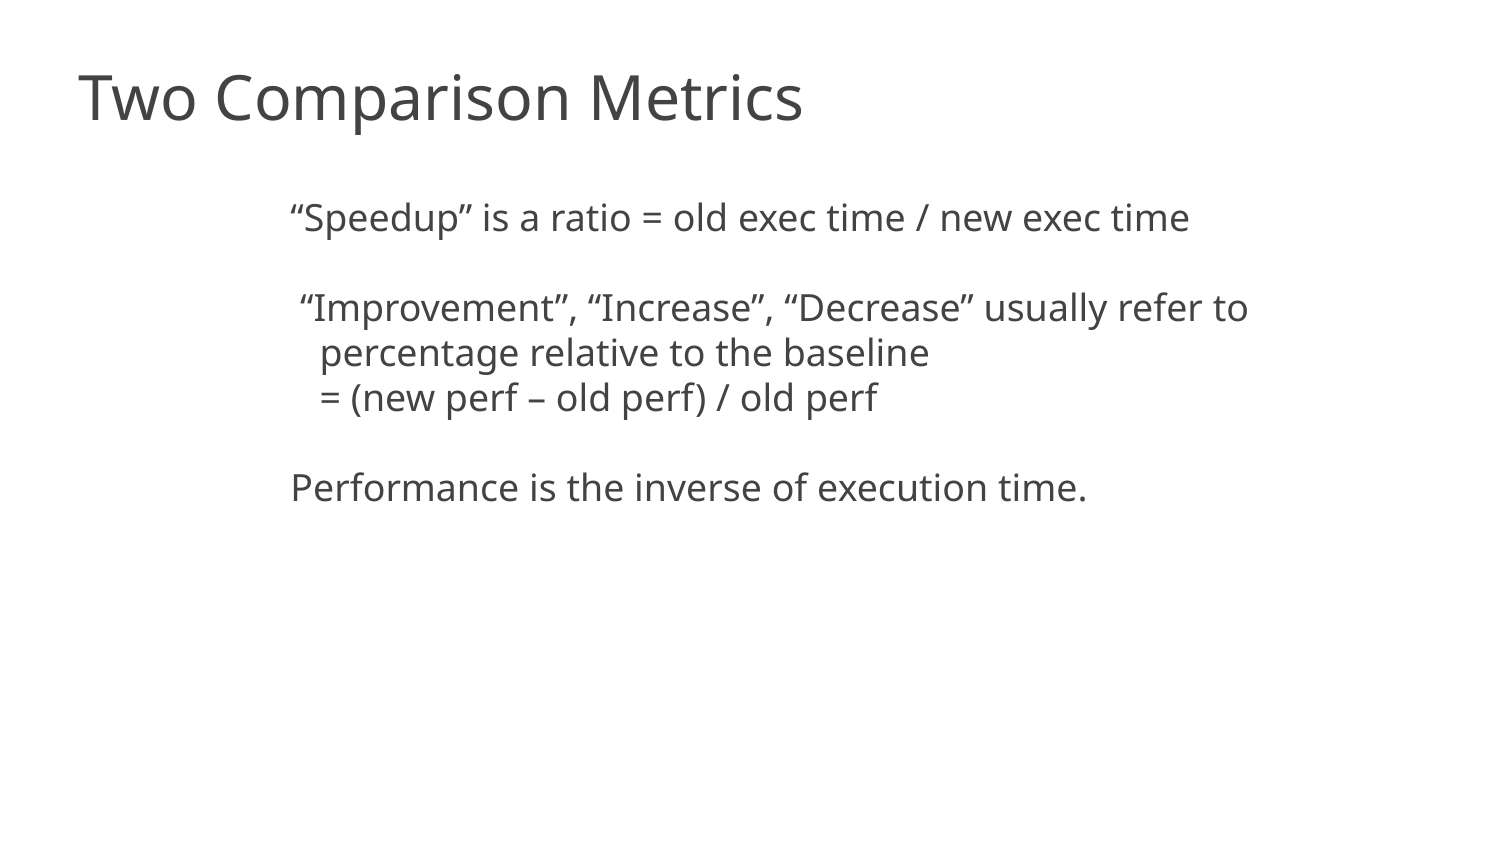

Two Comparison Metrics
“Speedup” is a ratio = old exec time / new exec time
 “Improvement”, “Increase”, “Decrease” usually refer to
 percentage relative to the baseline
 = (new perf – old perf) / old perf
Performance is the inverse of execution time.